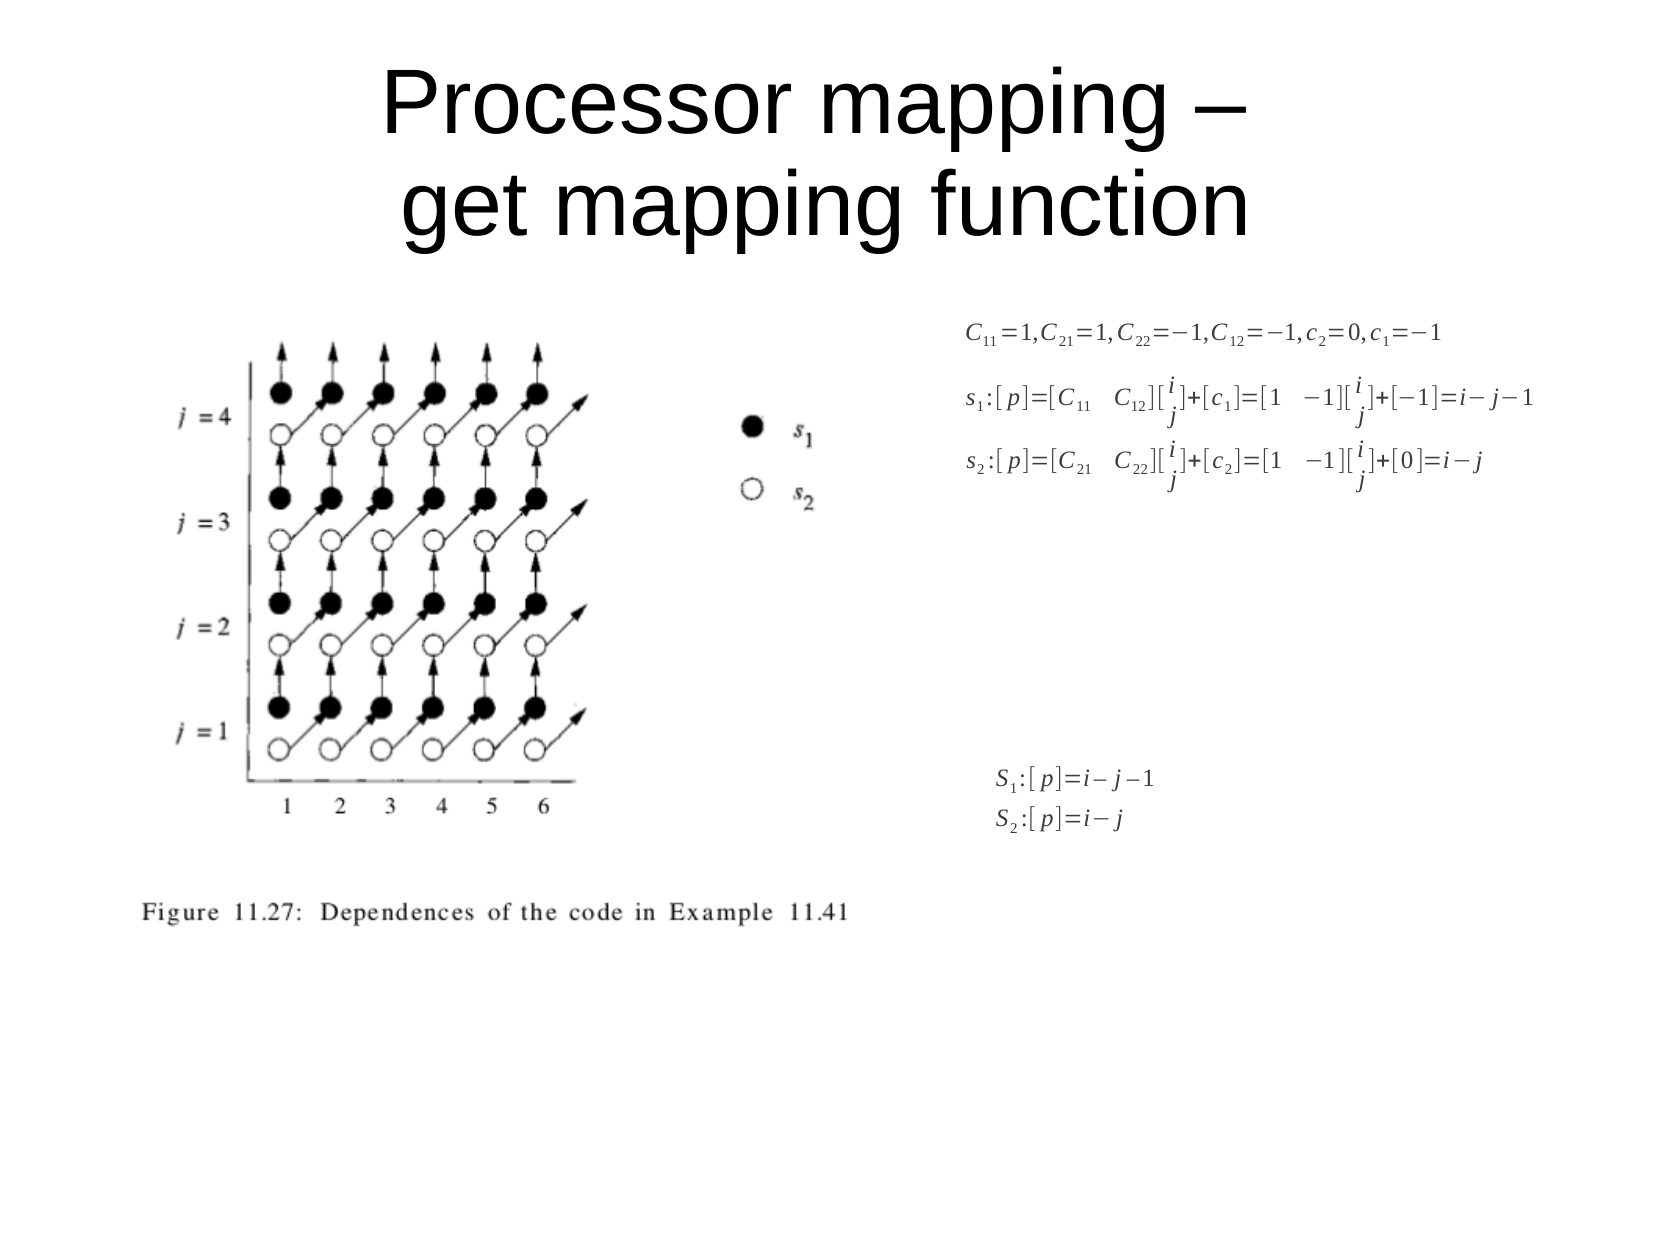

# Processor mapping – get mapping function